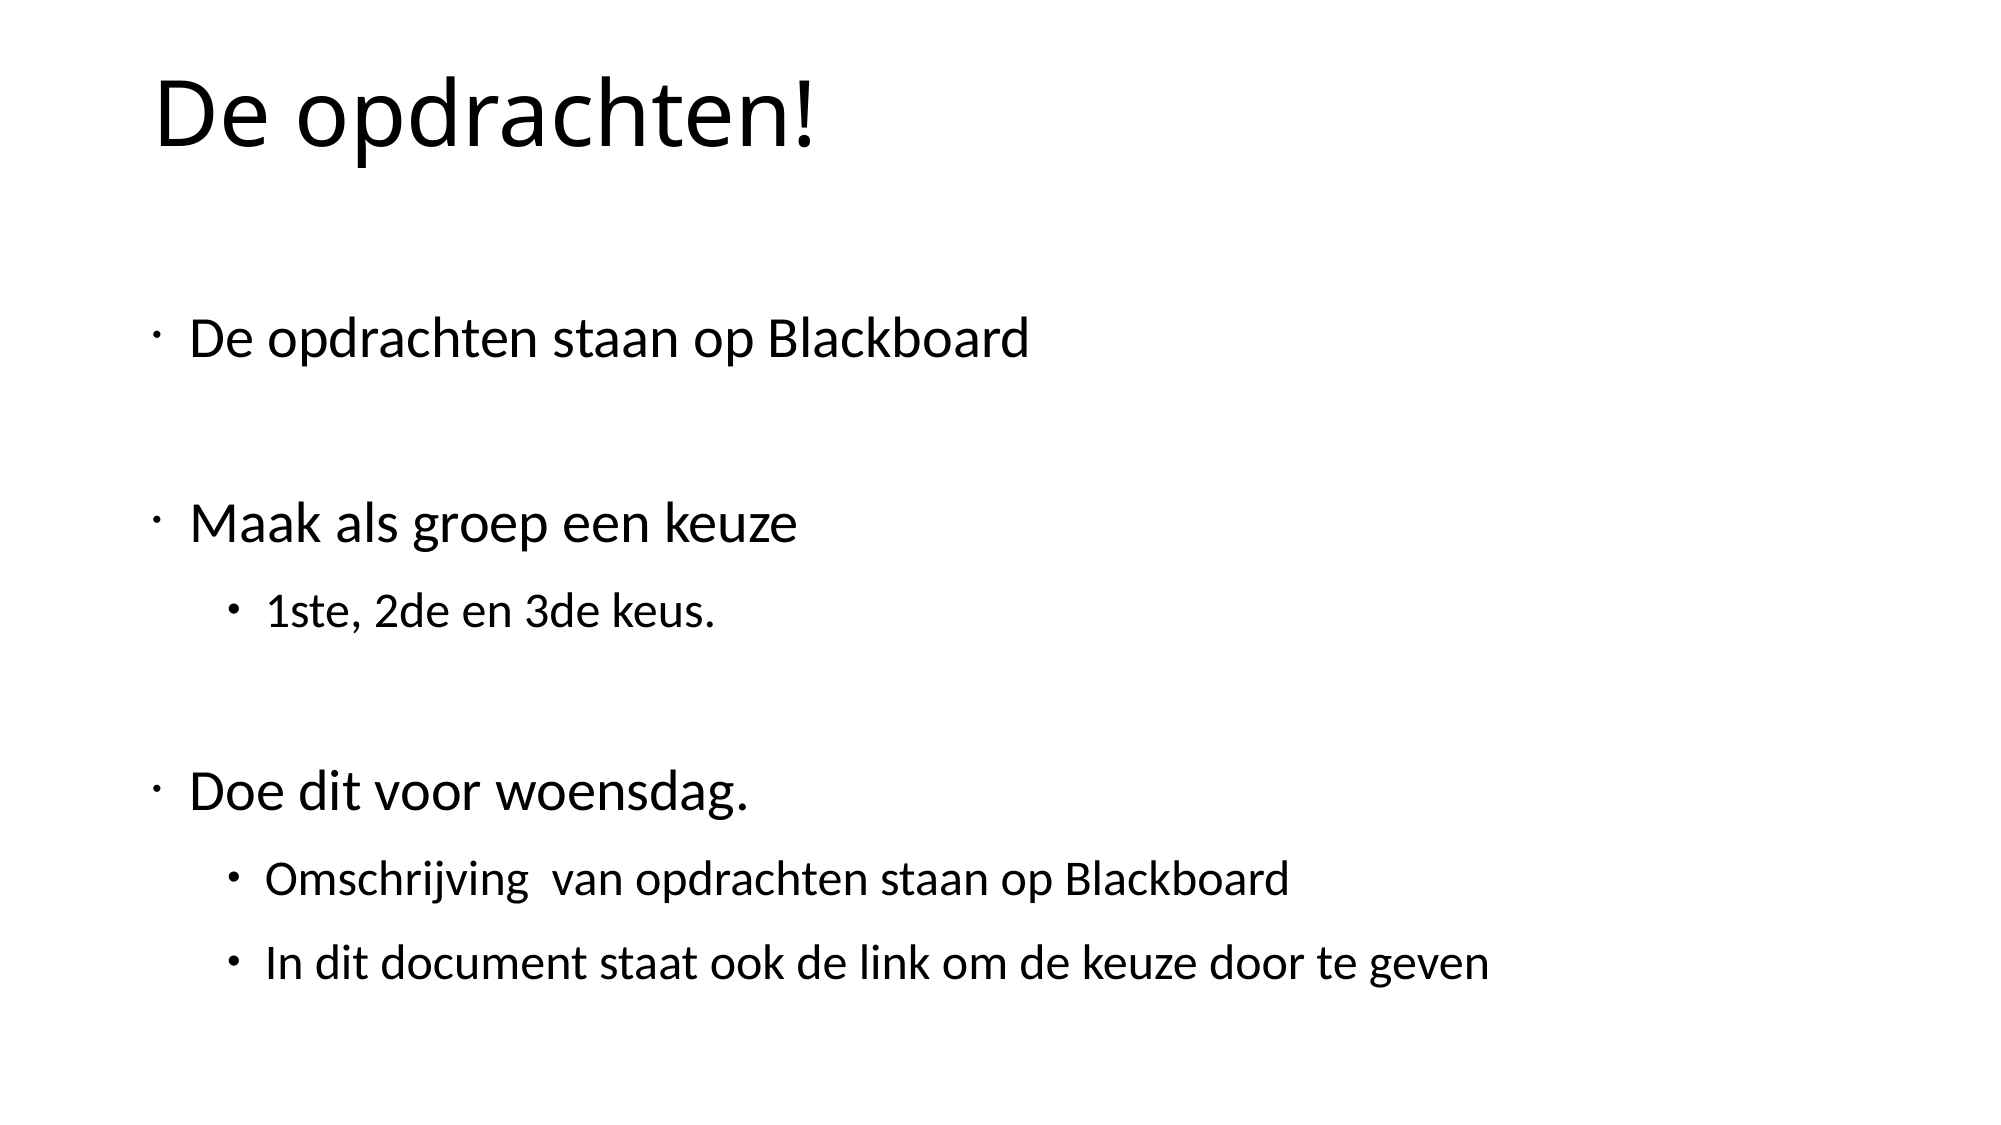

# De opdrachten!
De opdrachten staan op Blackboard
Maak als groep een keuze
1ste, 2de en 3de keus.
Doe dit voor woensdag.
Omschrijving van opdrachten staan op Blackboard
In dit document staat ook de link om de keuze door te geven